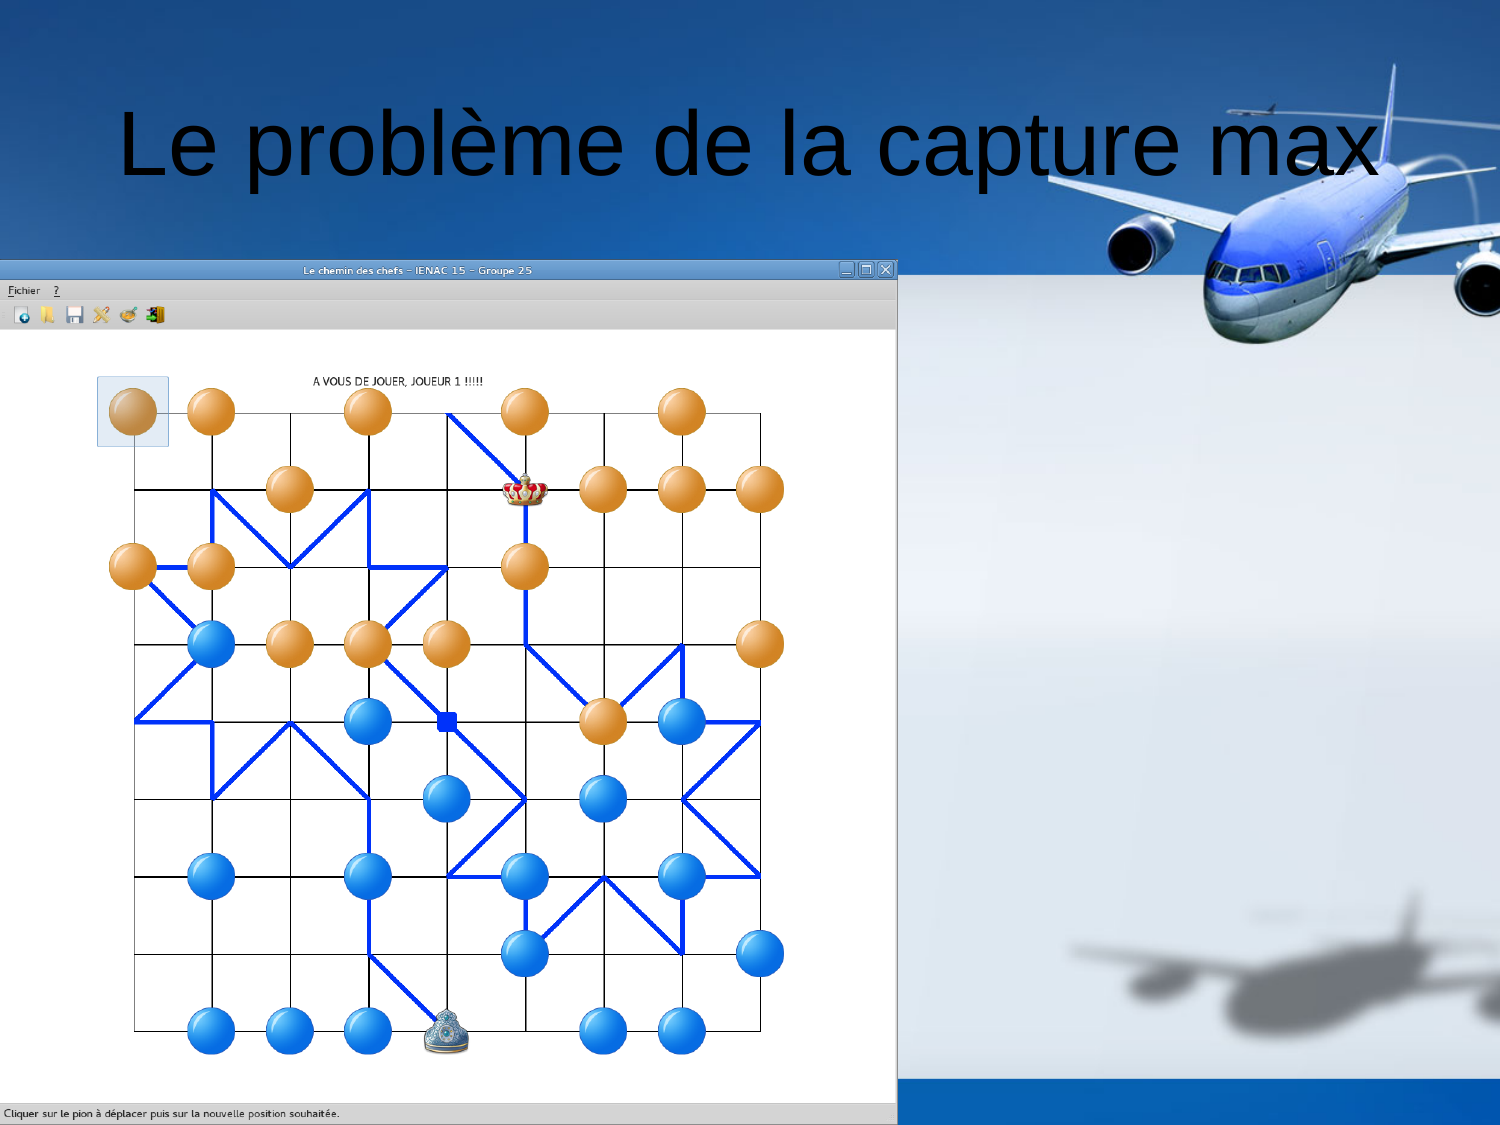

# Le problème de la capture max